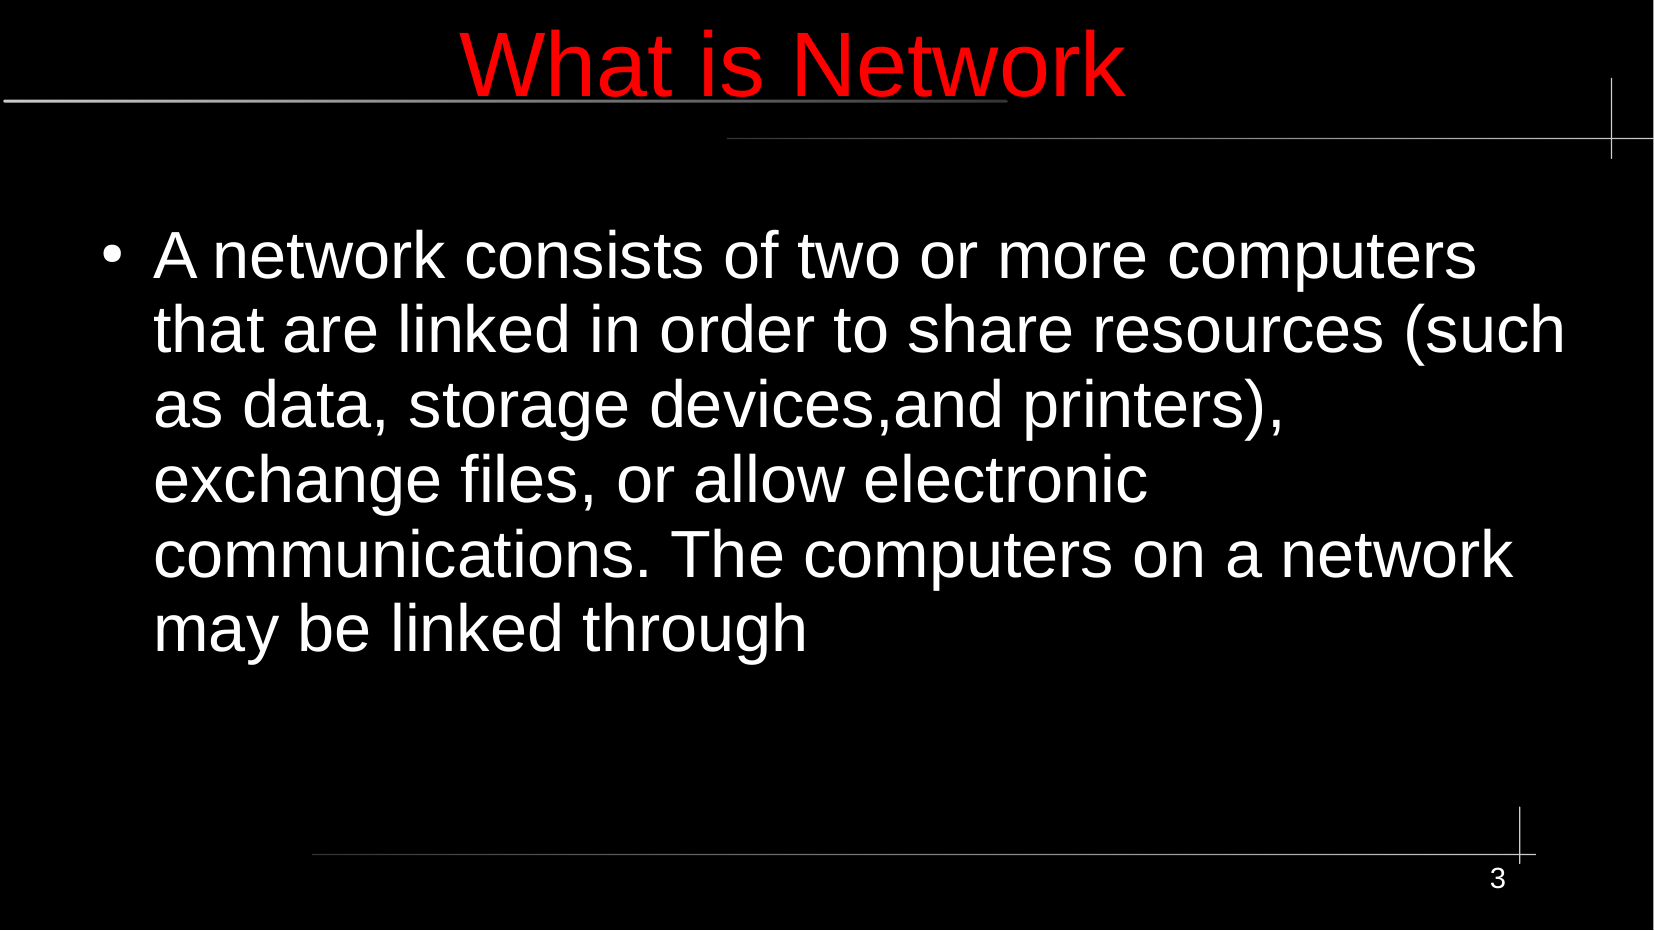

# What is Network
A network consists of two or more computers that are linked in order to share resources (such as data, storage devices,and printers), exchange files, or allow electronic communications. The computers on a network may be linked through
3